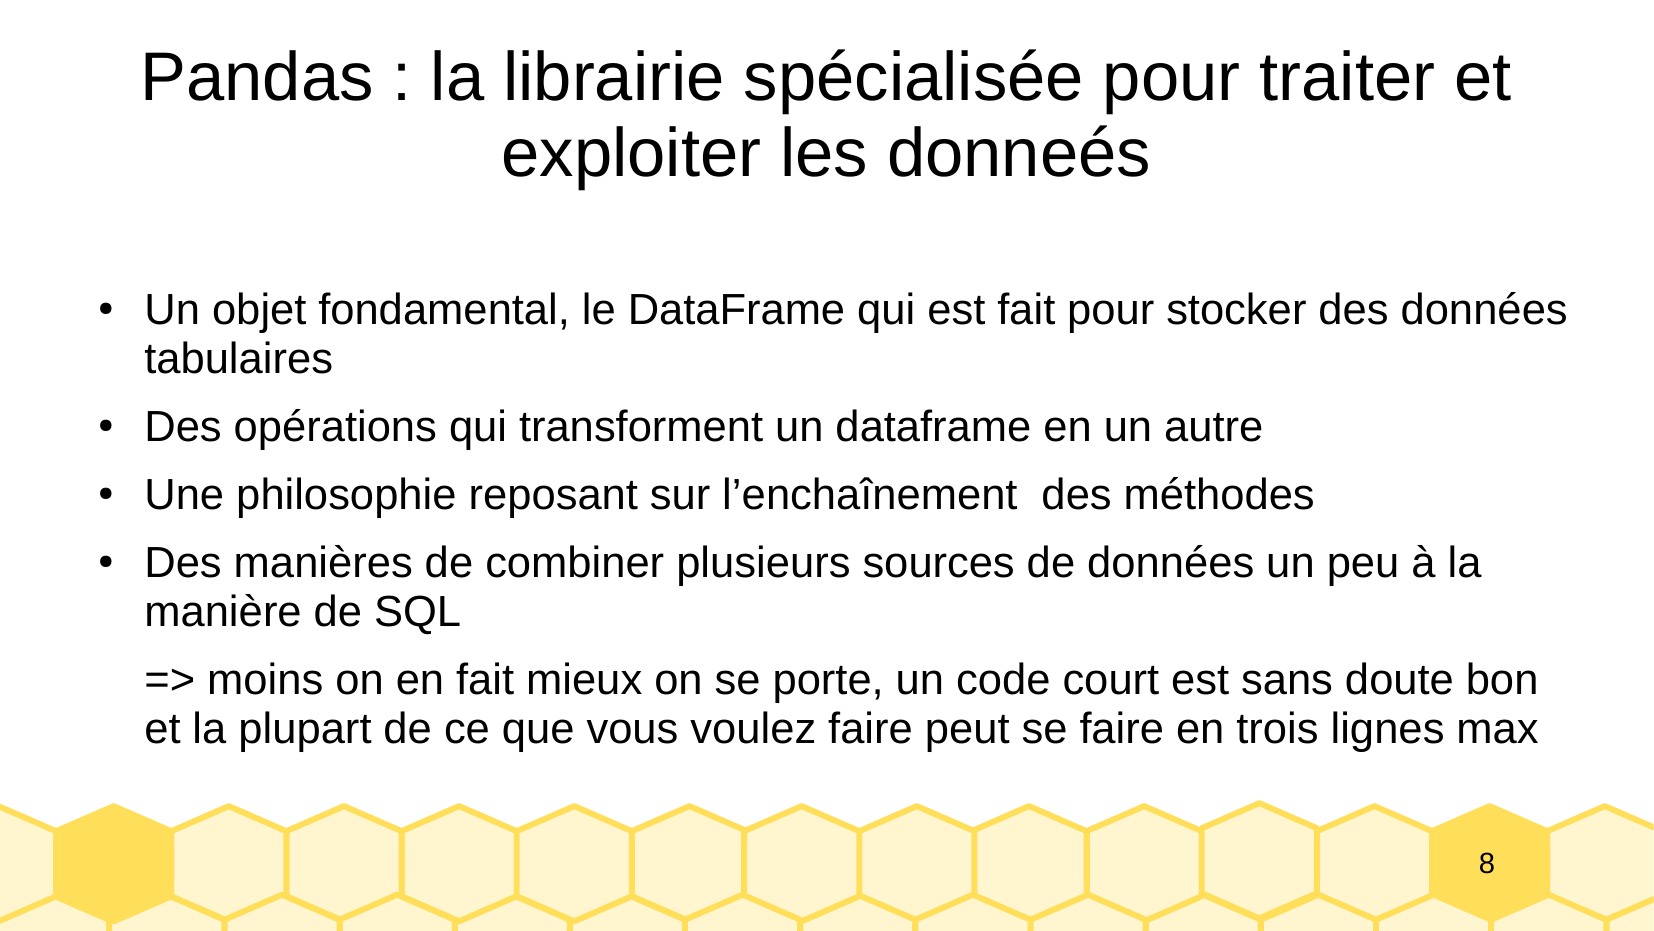

# Pandas : la librairie spécialisée pour traiter et exploiter les donneés
Un objet fondamental, le DataFrame qui est fait pour stocker des données tabulaires
Des opérations qui transforment un dataframe en un autre
Une philosophie reposant sur l’enchaînement des méthodes
Des manières de combiner plusieurs sources de données un peu à la manière de SQL
=> moins on en fait mieux on se porte, un code court est sans doute bon et la plupart de ce que vous voulez faire peut se faire en trois lignes max